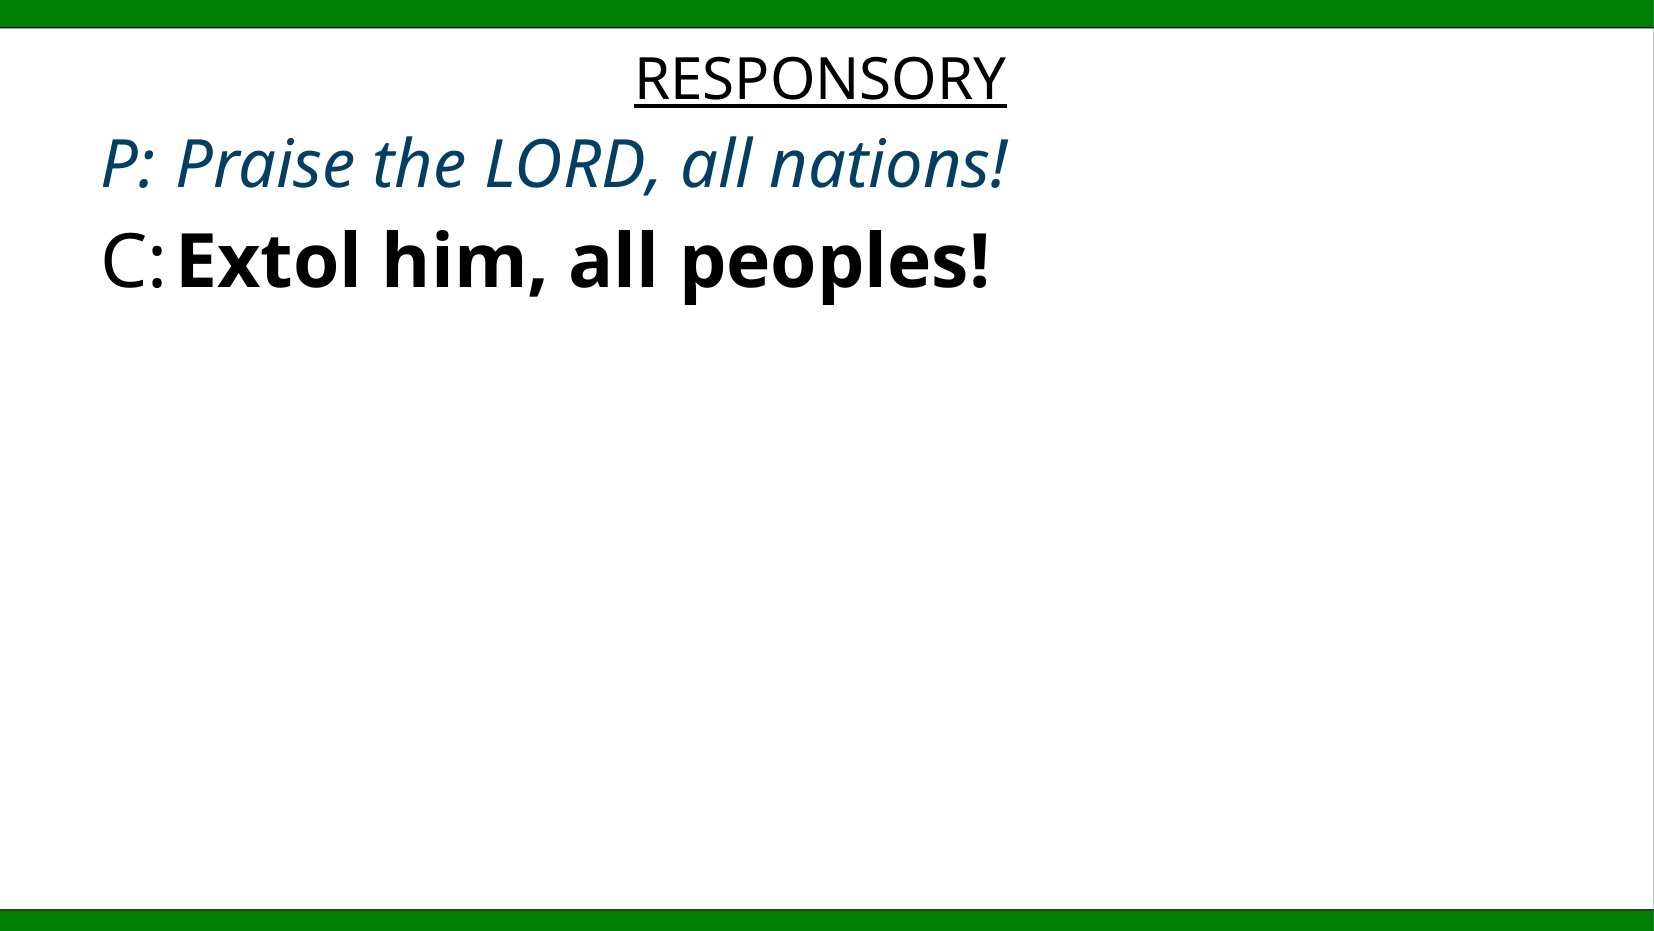

RESPONSORY
P:	Praise the Lord, all nations!
C:	Extol him, all peoples!